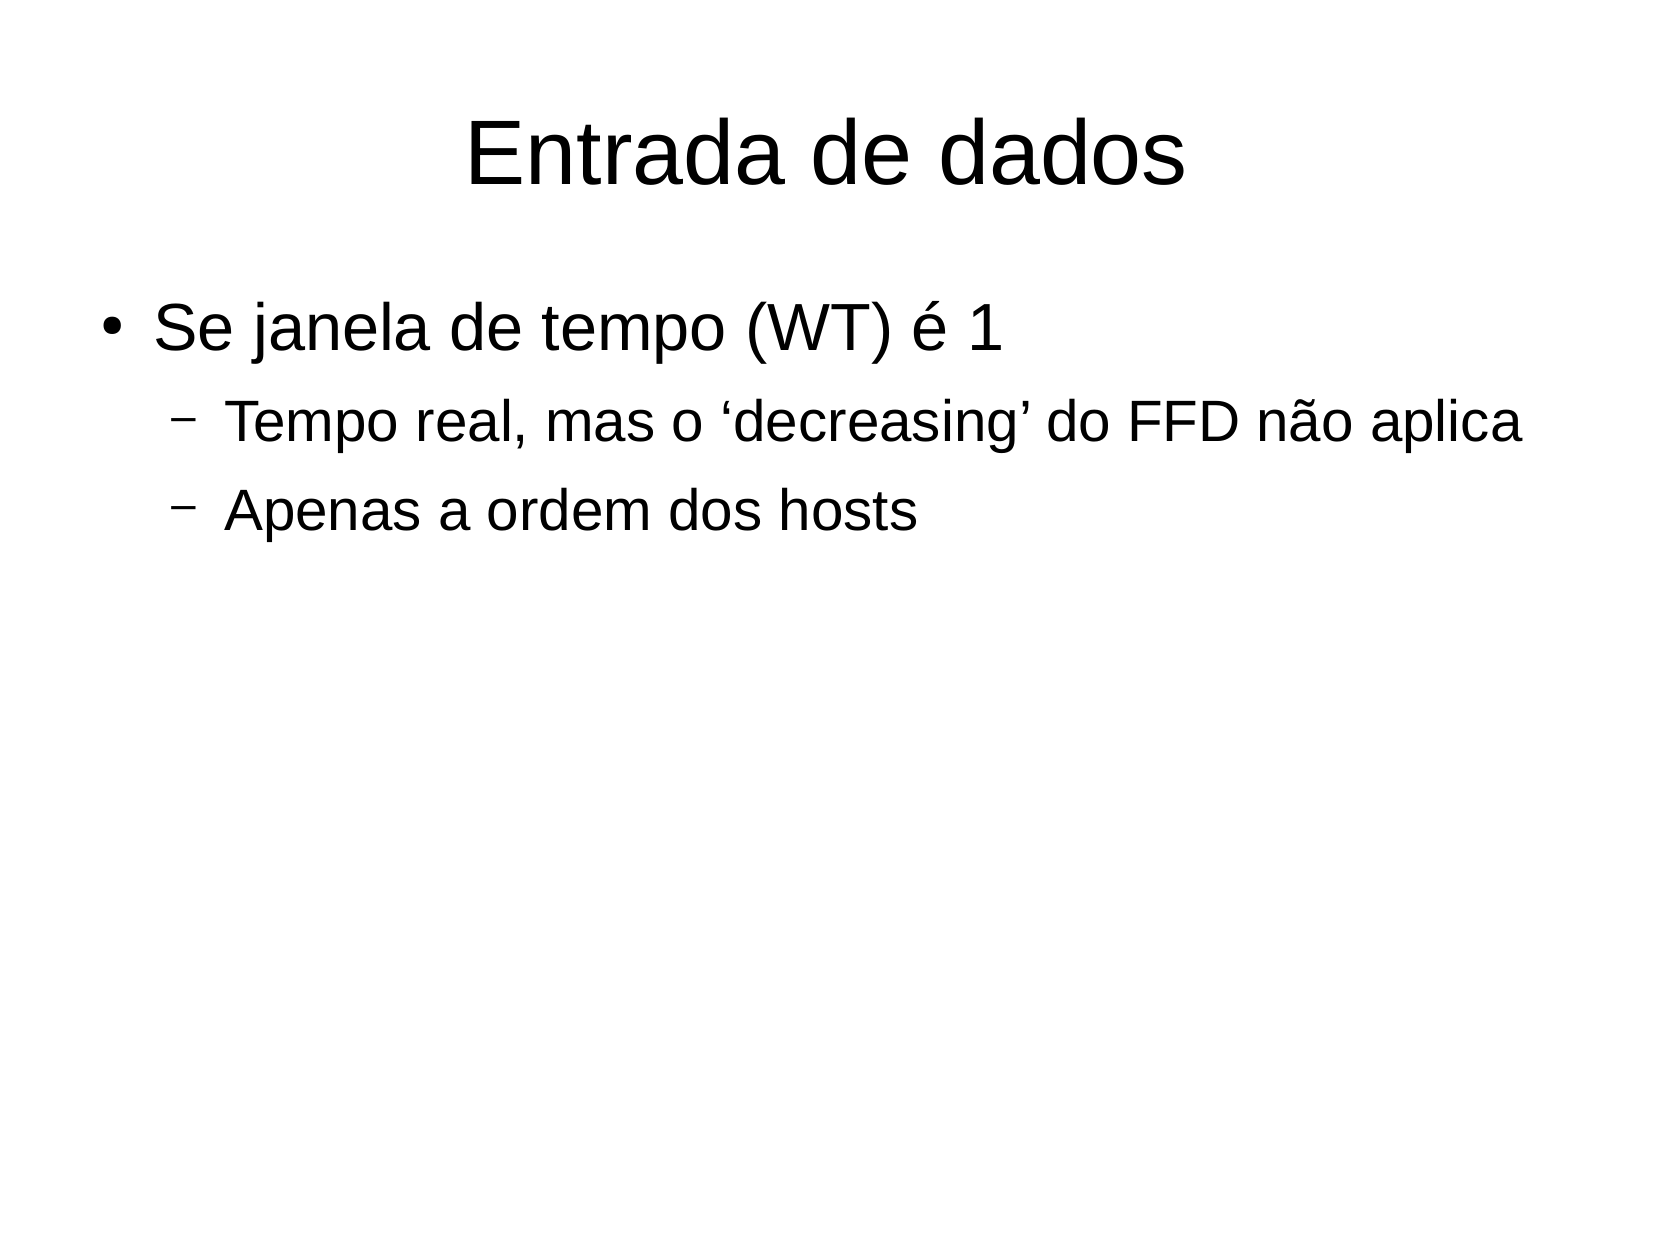

# Entrada de dados
Se janela de tempo (WT) é 1
Tempo real, mas o ‘decreasing’ do FFD não aplica
Apenas a ordem dos hosts